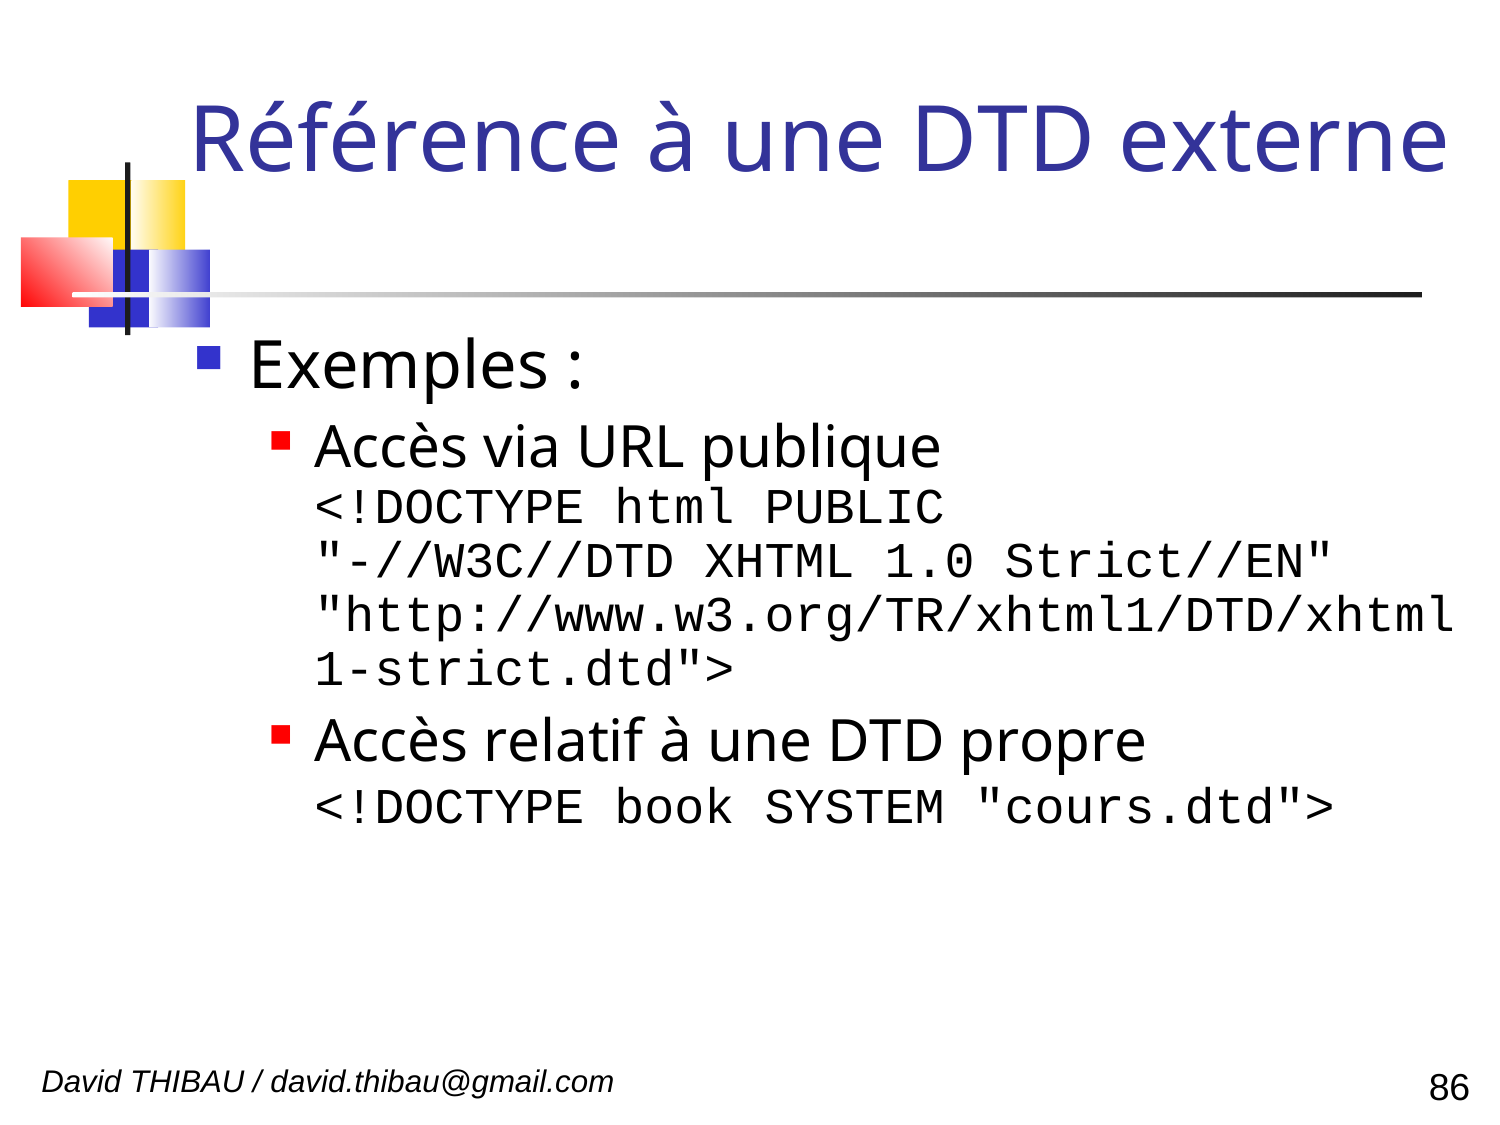

# Référence à une DTD externe
Exemples :
Accès via URL publique
<!DOCTYPE html PUBLIC
"-//W3C//DTD XHTML 1.0 Strict//EN" "http://www.w3.org/TR/xhtml1/DTD/xhtml1-strict.dtd">
Accès relatif à une DTD propre
<!DOCTYPE book SYSTEM "cours.dtd">